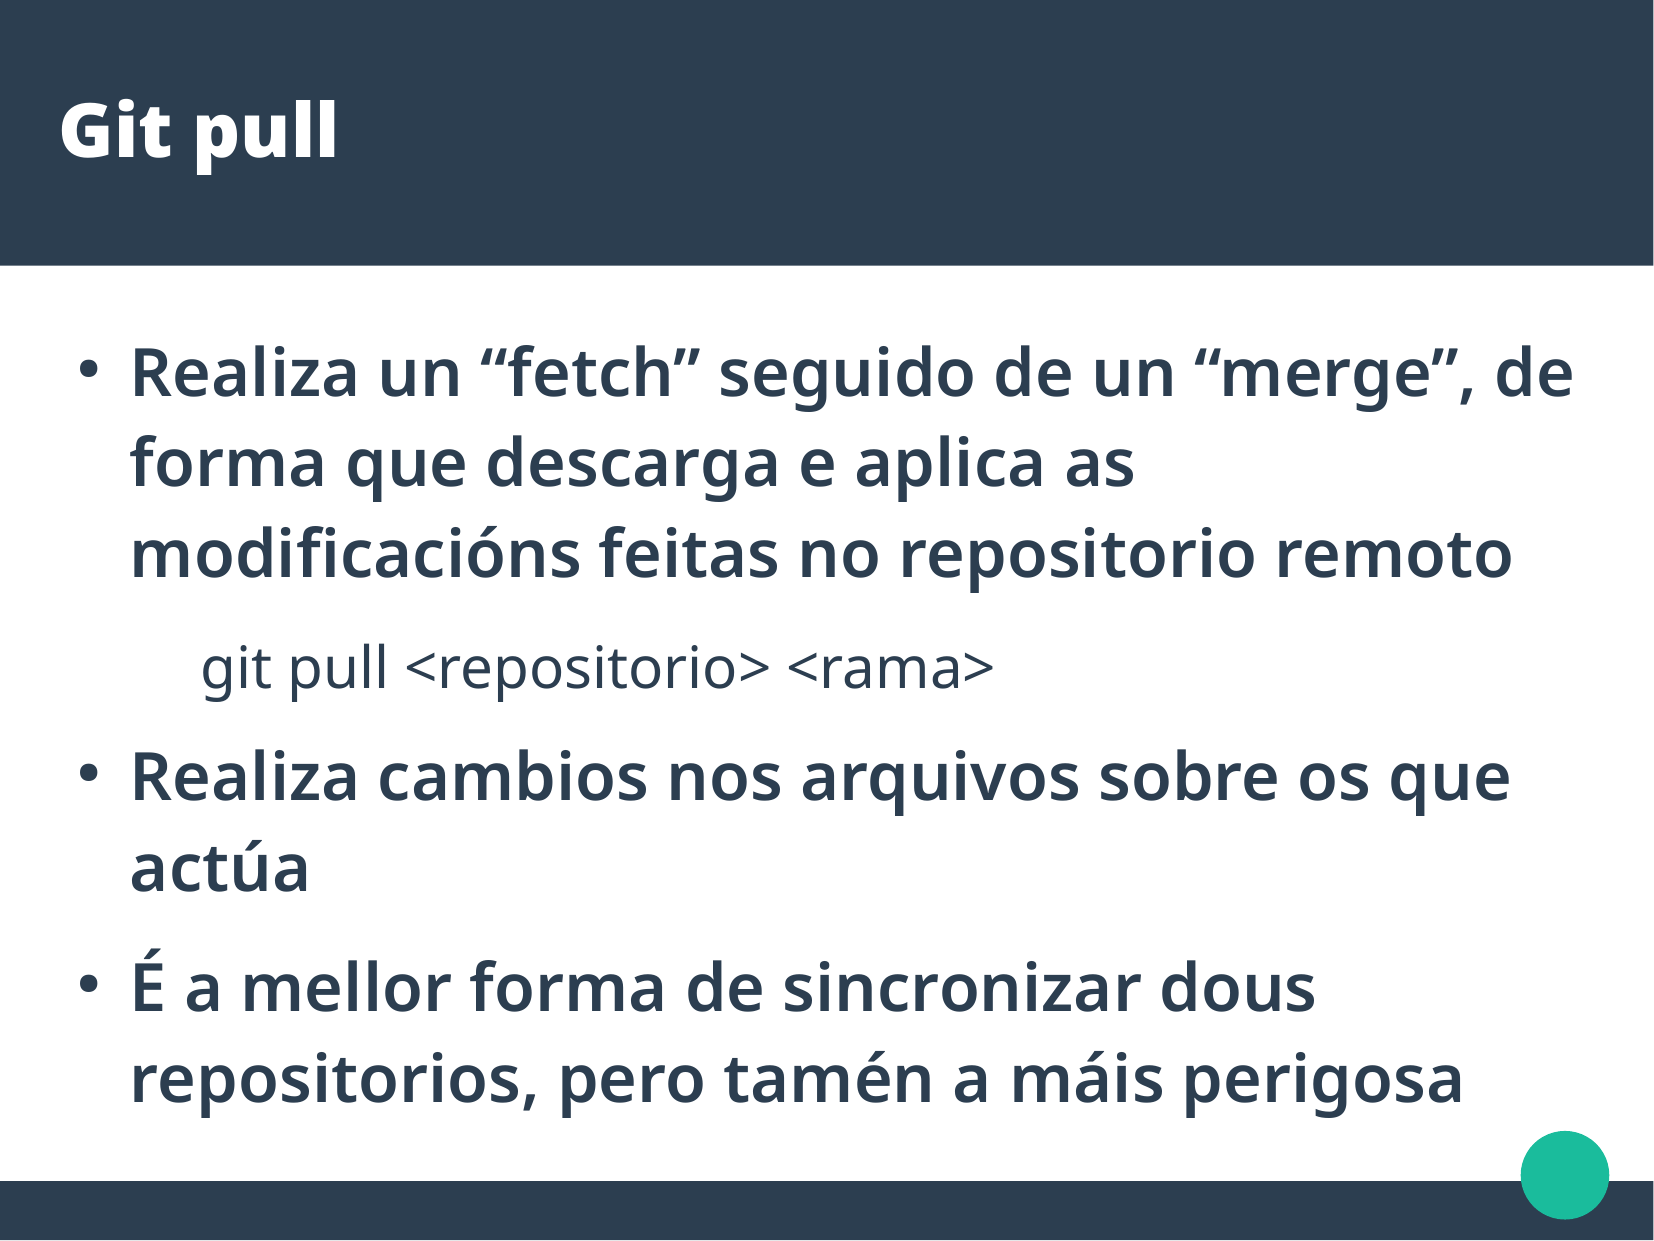

# Git pull
Realiza un “fetch” seguido de un “merge”, de forma que descarga e aplica as modificacións feitas no repositorio remoto
git pull <repositorio> <rama>
Realiza cambios nos arquivos sobre os que actúa
É a mellor forma de sincronizar dous repositorios, pero tamén a máis perigosa